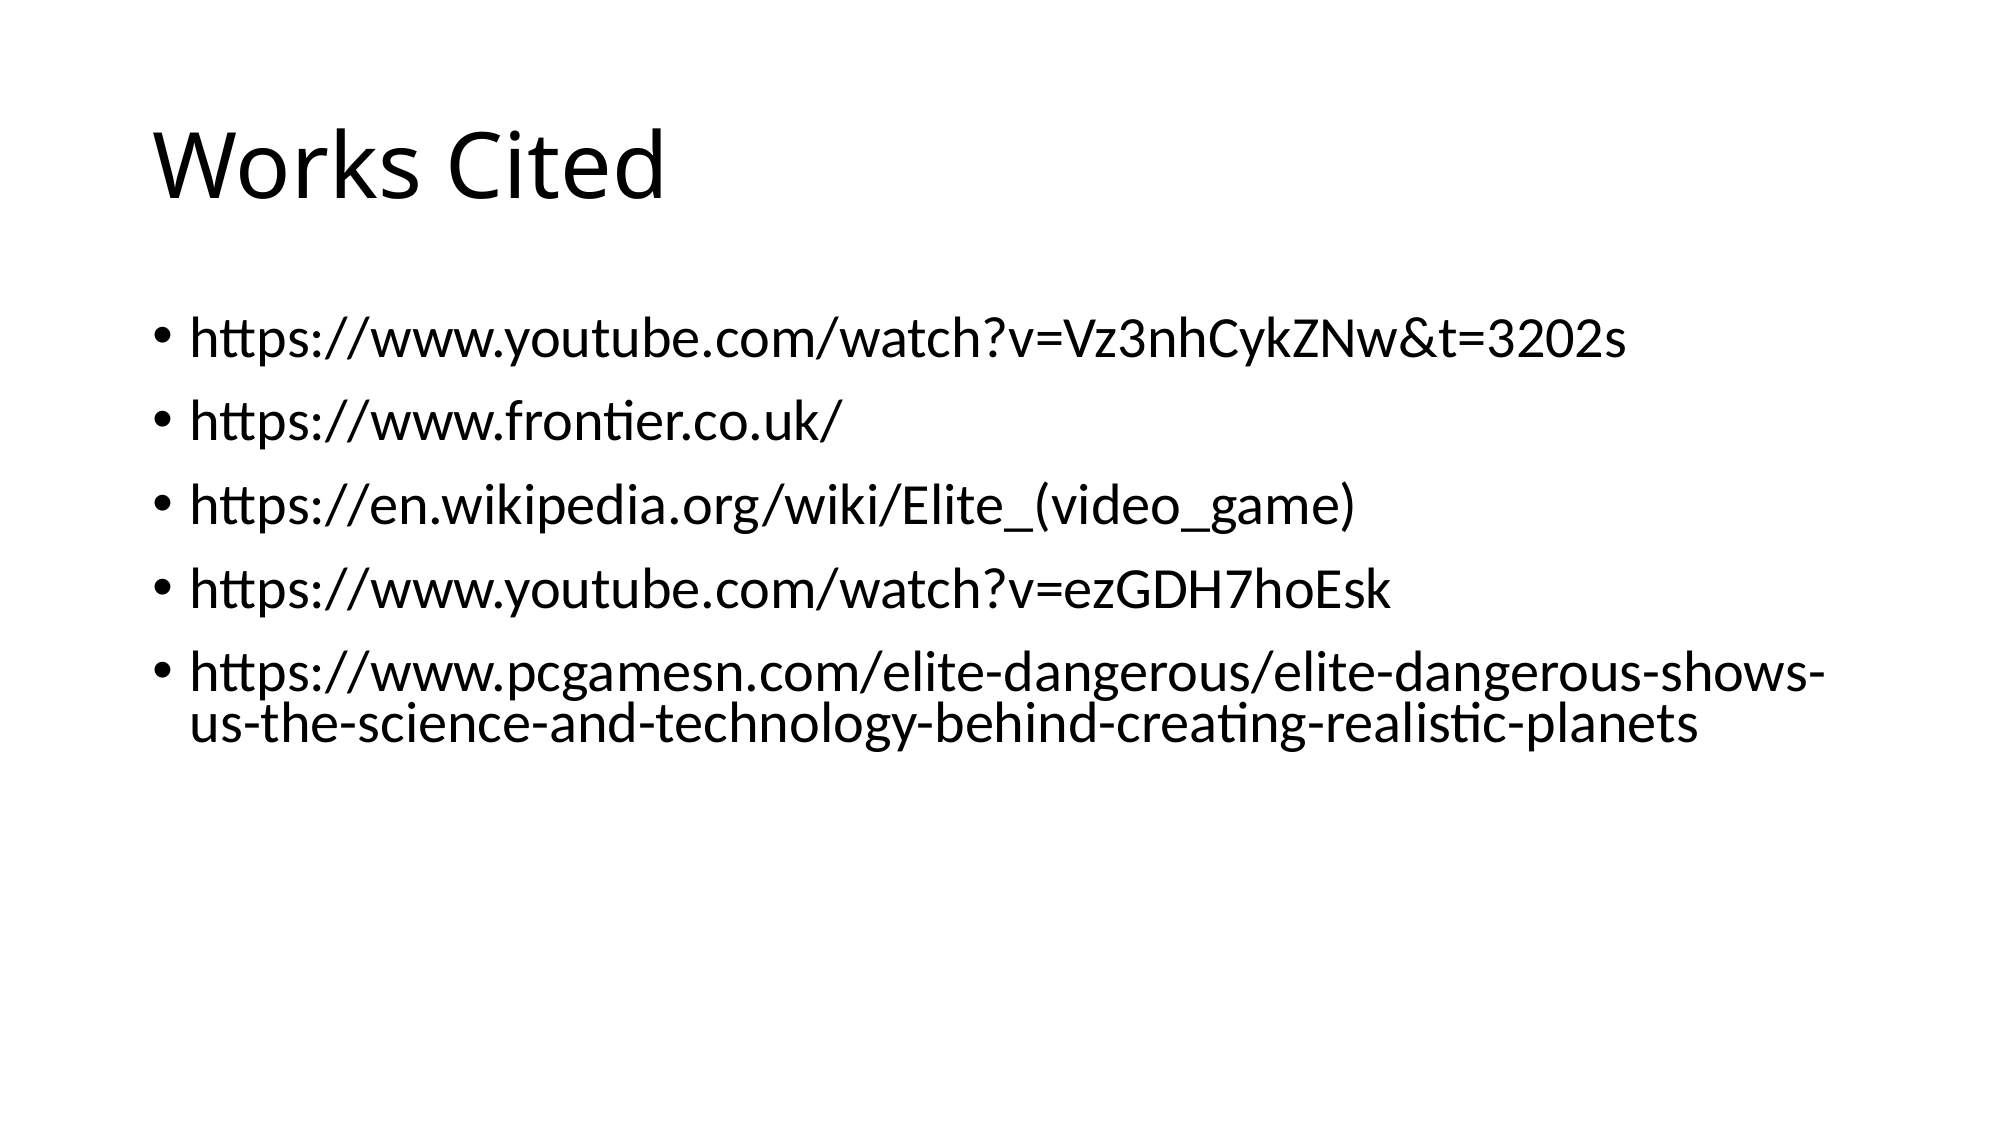

# Works Cited
https://www.youtube.com/watch?v=Vz3nhCykZNw&t=3202s
https://www.frontier.co.uk/
https://en.wikipedia.org/wiki/Elite_(video_game)
https://www.youtube.com/watch?v=ezGDH7hoEsk
https://www.pcgamesn.com/elite-dangerous/elite-dangerous-shows-us-the-science-and-technology-behind-creating-realistic-planets